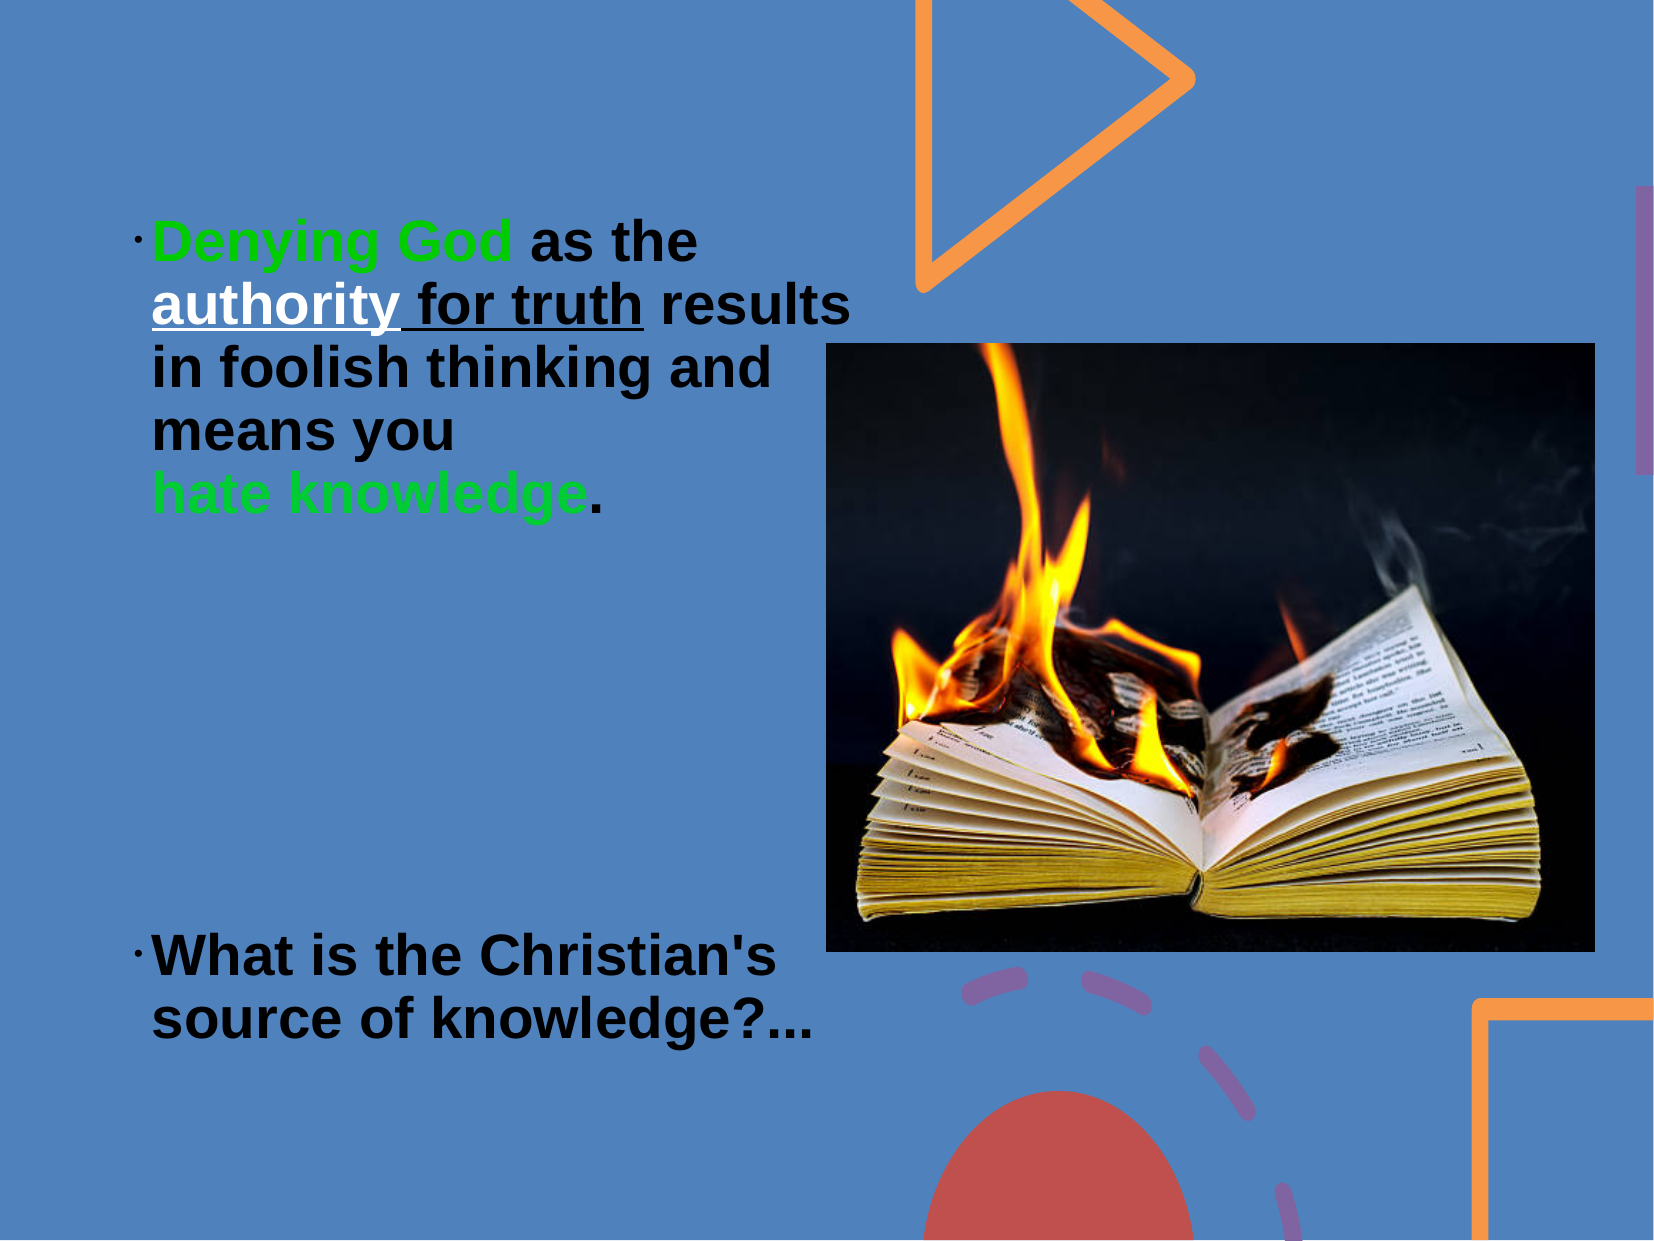

# Denying God as the authority for truth results in foolish thinking and means you hate knowledge.
What is the Christian's
source of knowledge?...